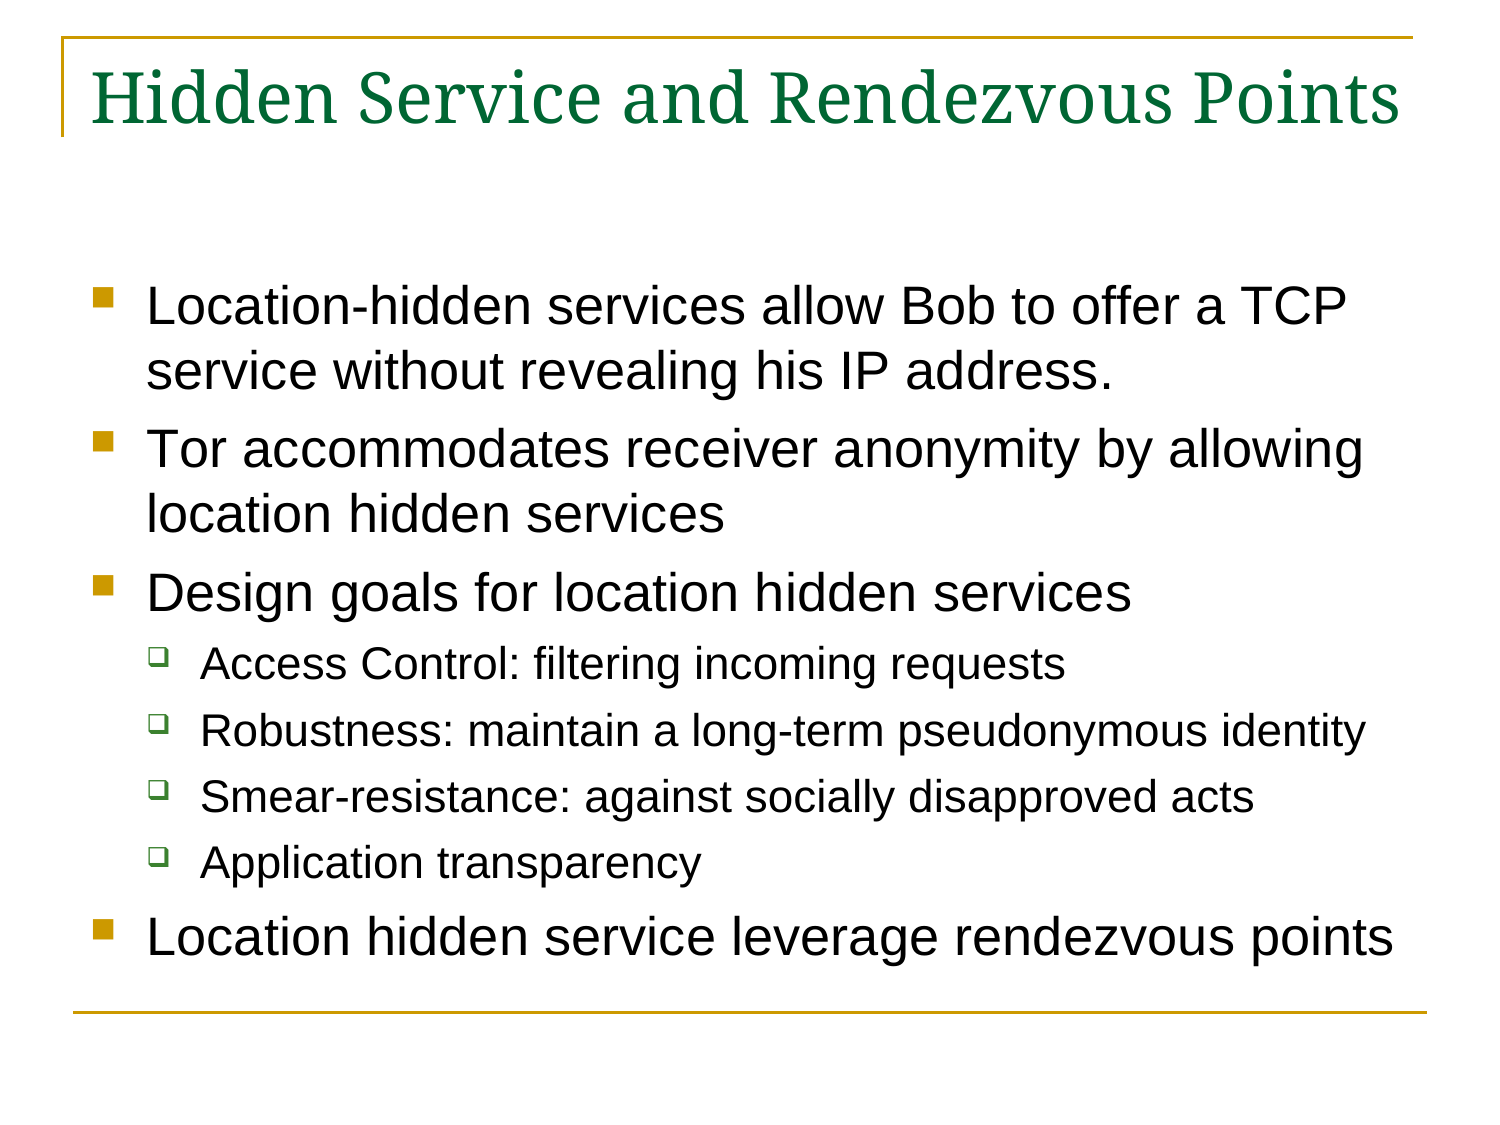

# Hidden Service and Rendezvous Points
Location-hidden services allow Bob to offer a TCP service without revealing his IP address.
Tor accommodates receiver anonymity by allowing location hidden services
Design goals for location hidden services
Access Control: filtering incoming requests
Robustness: maintain a long-term pseudonymous identity
Smear-resistance: against socially disapproved acts
Application transparency
Location hidden service leverage rendezvous points